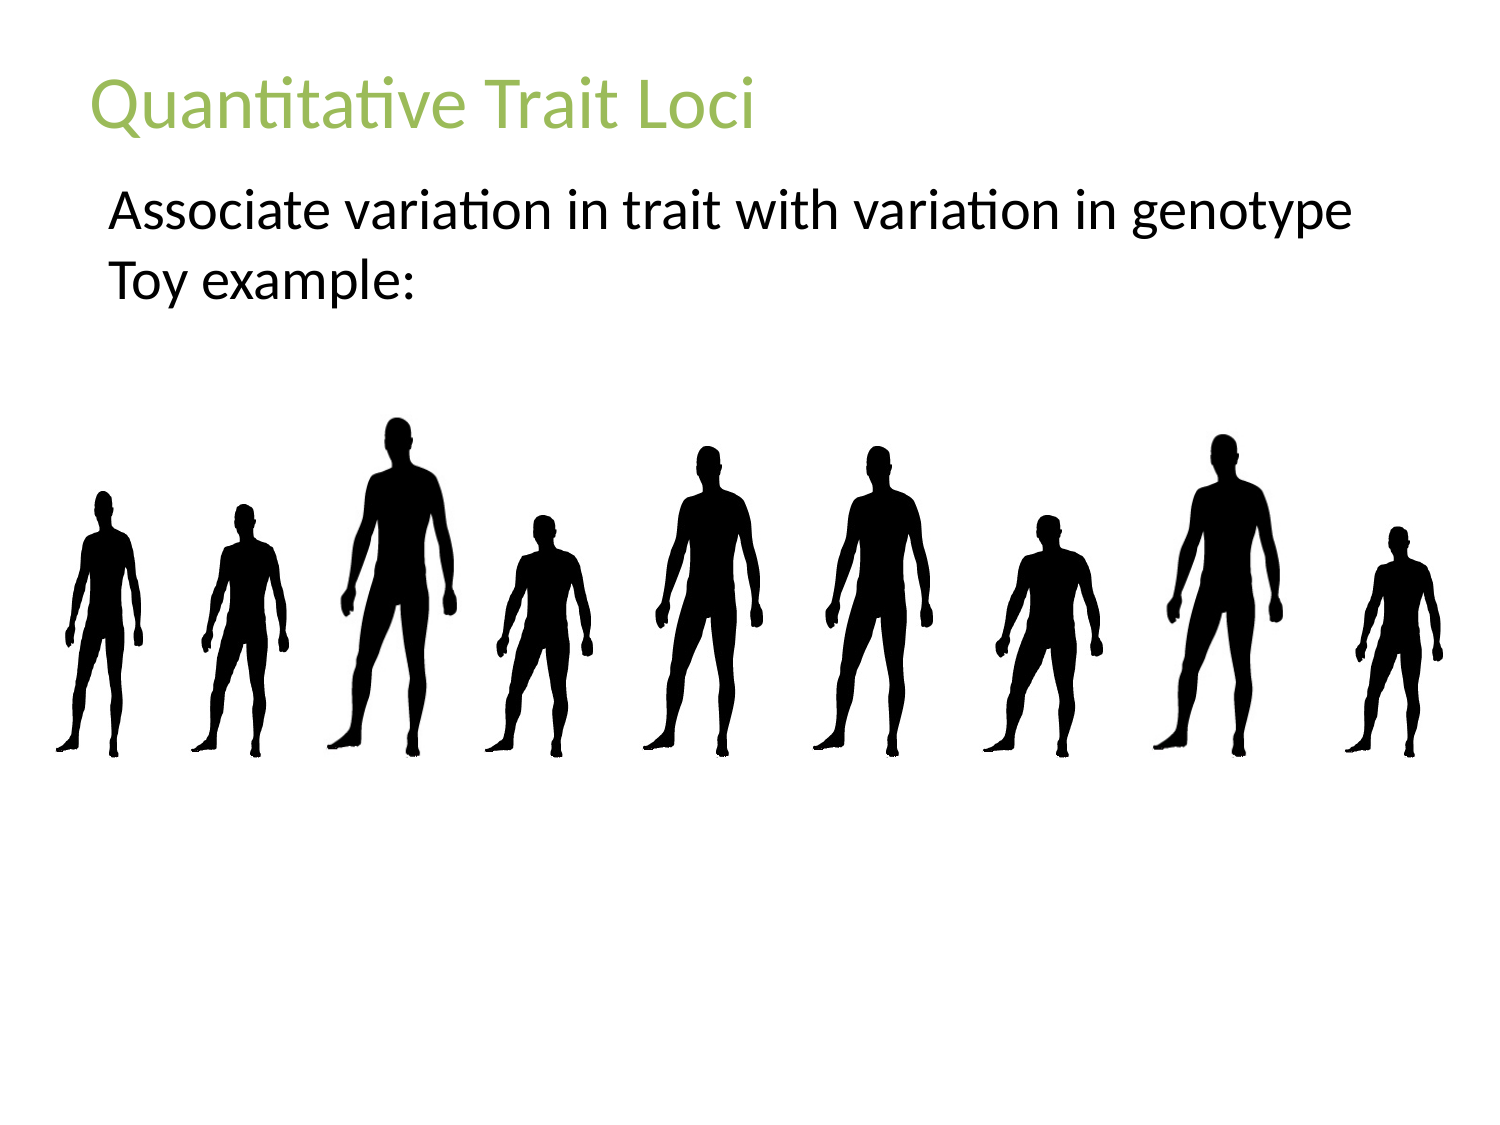

Quantitative Trait Loci
Associate variation in trait with variation in genotype
Toy example: